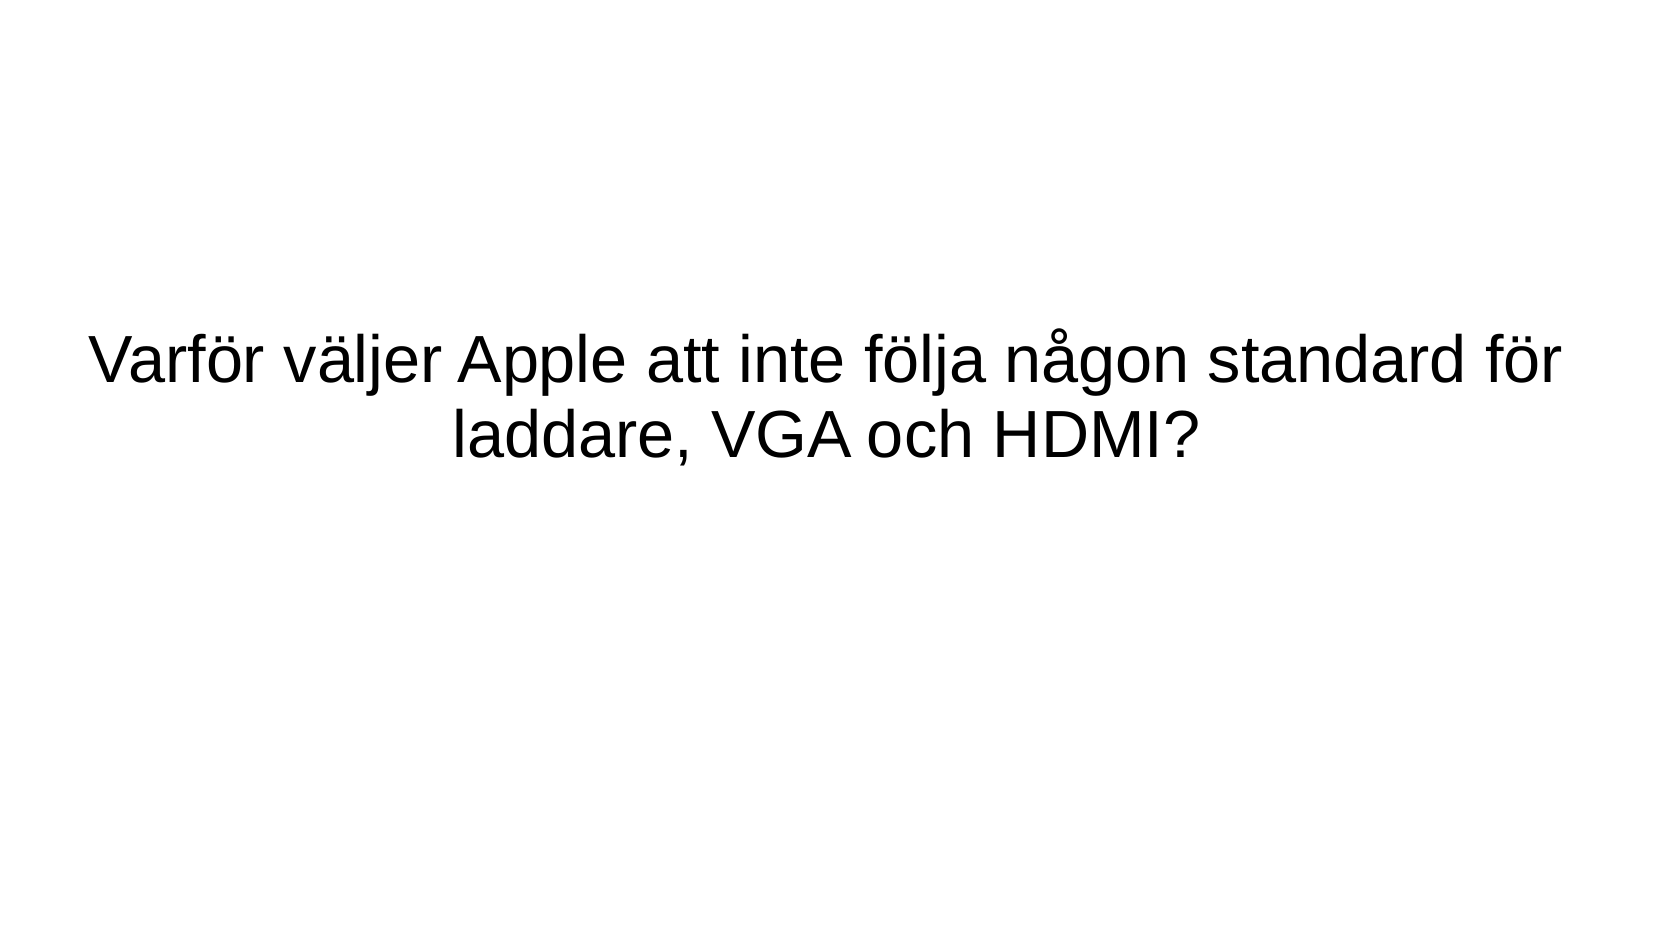

# Varför väljer Apple att inte följa någon standard för laddare, VGA och HDMI?